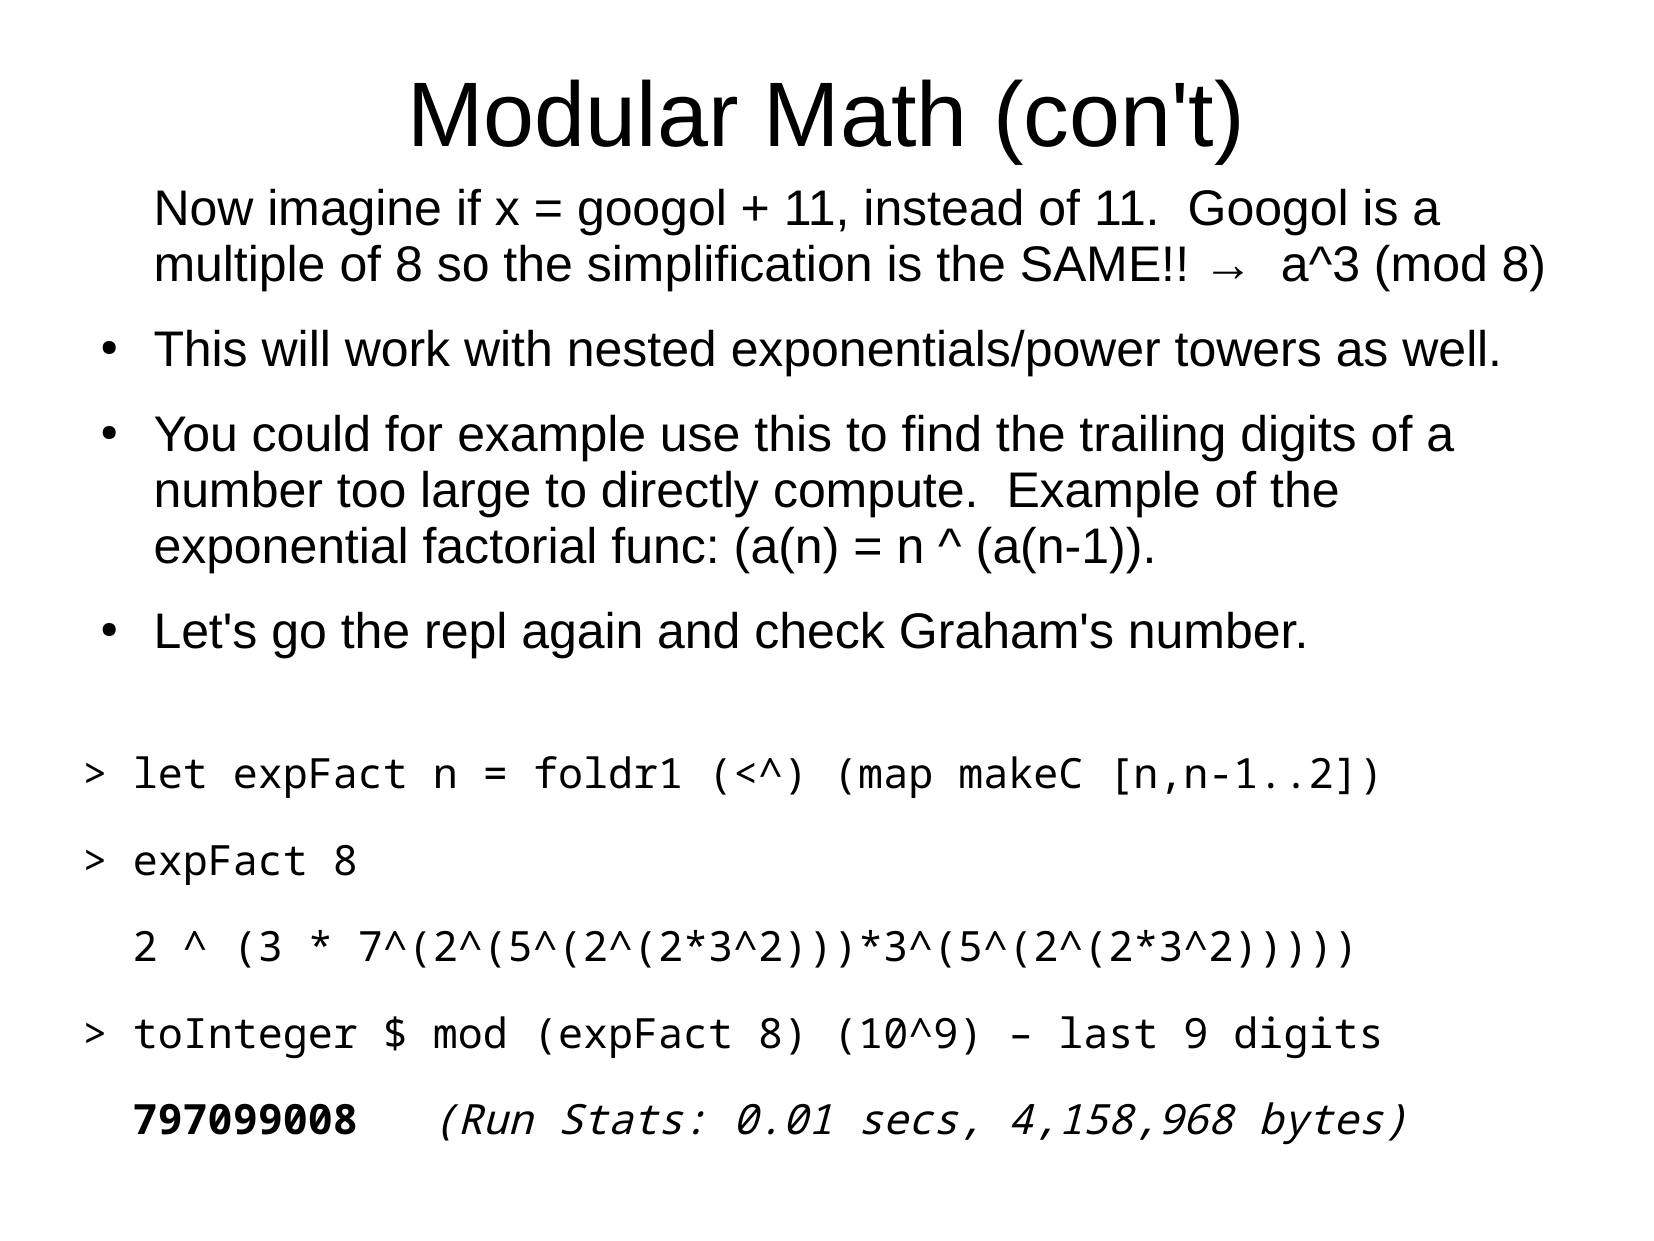

# Modular Math (con't)
Now imagine if x = googol + 11, instead of 11. Googol is a multiple of 8 so the simplification is the SAME!! → a^3 (mod 8)
This will work with nested exponentials/power towers as well.
You could for example use this to find the trailing digits of a number too large to directly compute. Example of the exponential factorial func: (a(n) = n ^ (a(n-1)).
Let's go the repl again and check Graham's number.
> let expFact n = foldr1 (<^) (map makeC [n,n-1..2])
> expFact 8
 2 ^ (3 * 7^(2^(5^(2^(2*3^2)))*3^(5^(2^(2*3^2)))))
> toInteger $ mod (expFact 8) (10^9) – last 9 digits
 797099008 (Run Stats: 0.01 secs, 4,158,968 bytes)